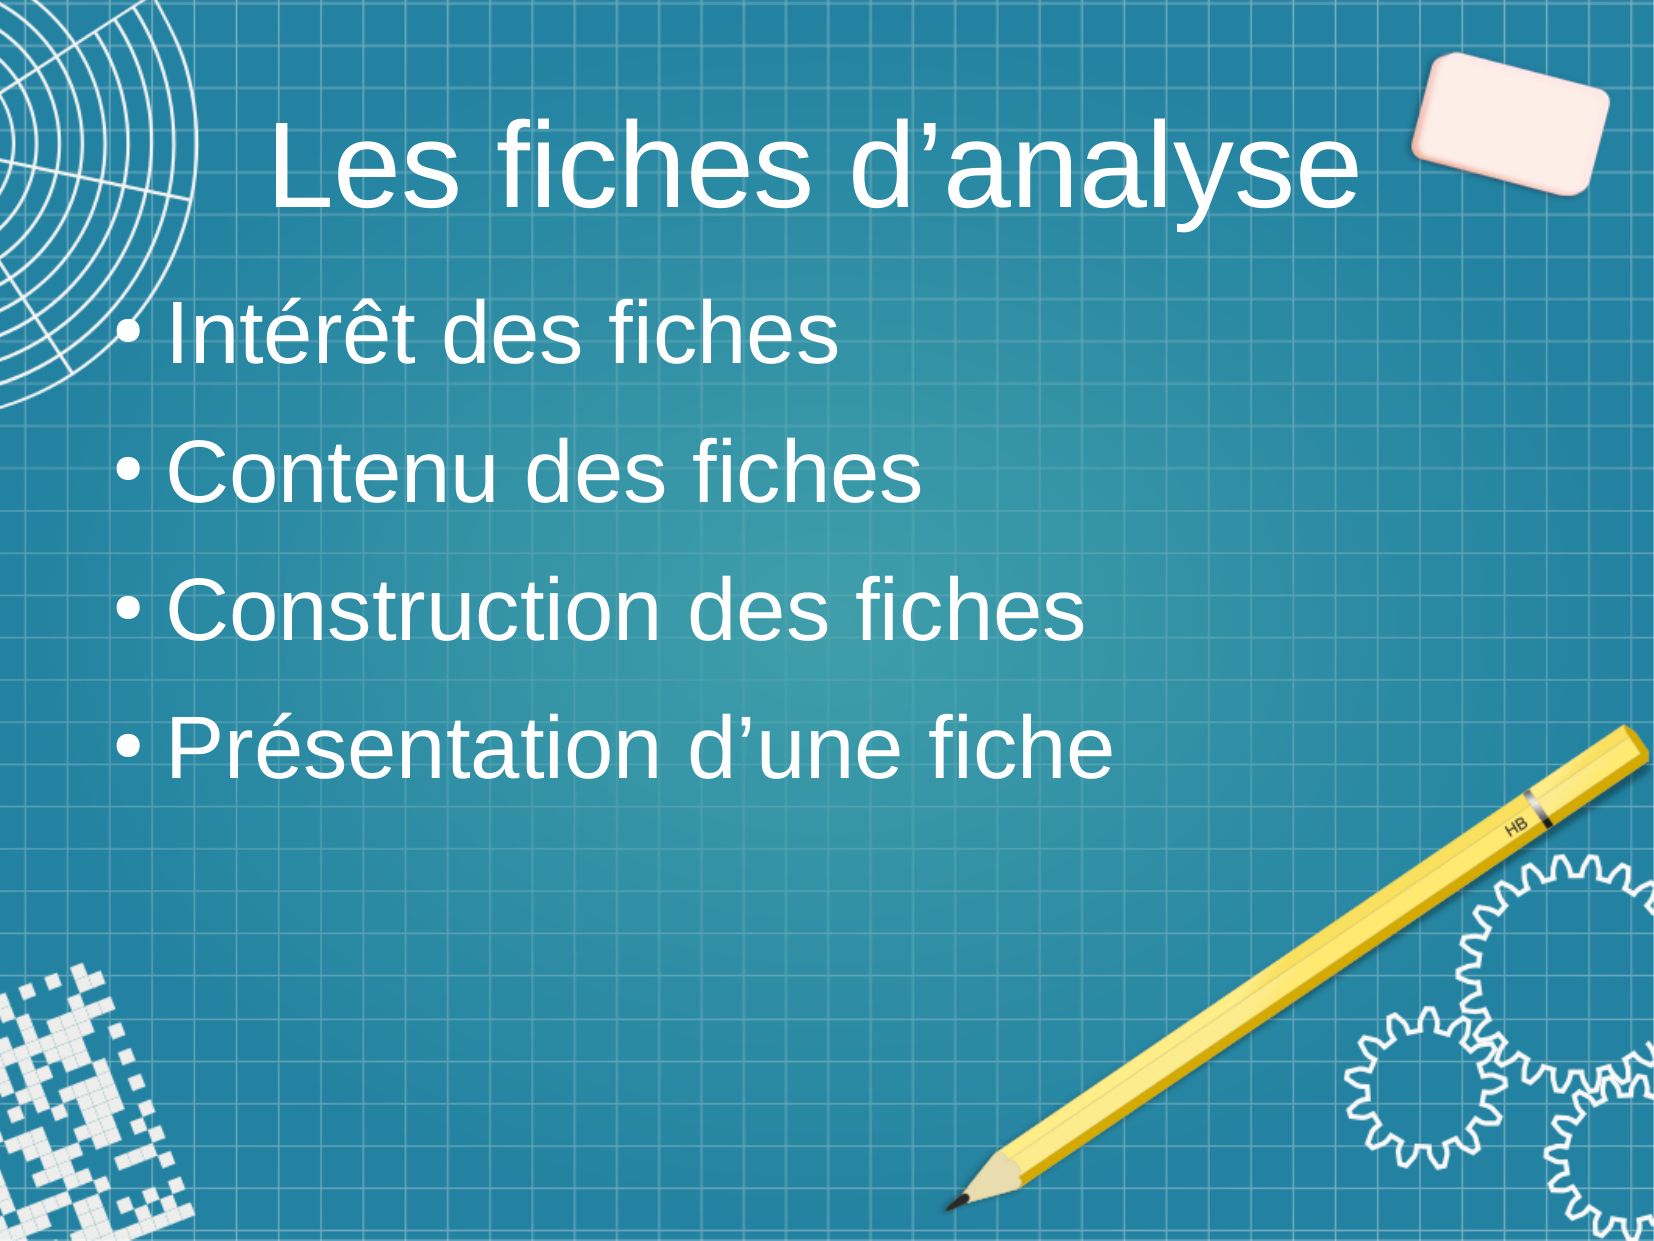

# Les fiches d’analyse
Intérêt des fiches
Contenu des fiches
Construction des fiches
Présentation d’une fiche